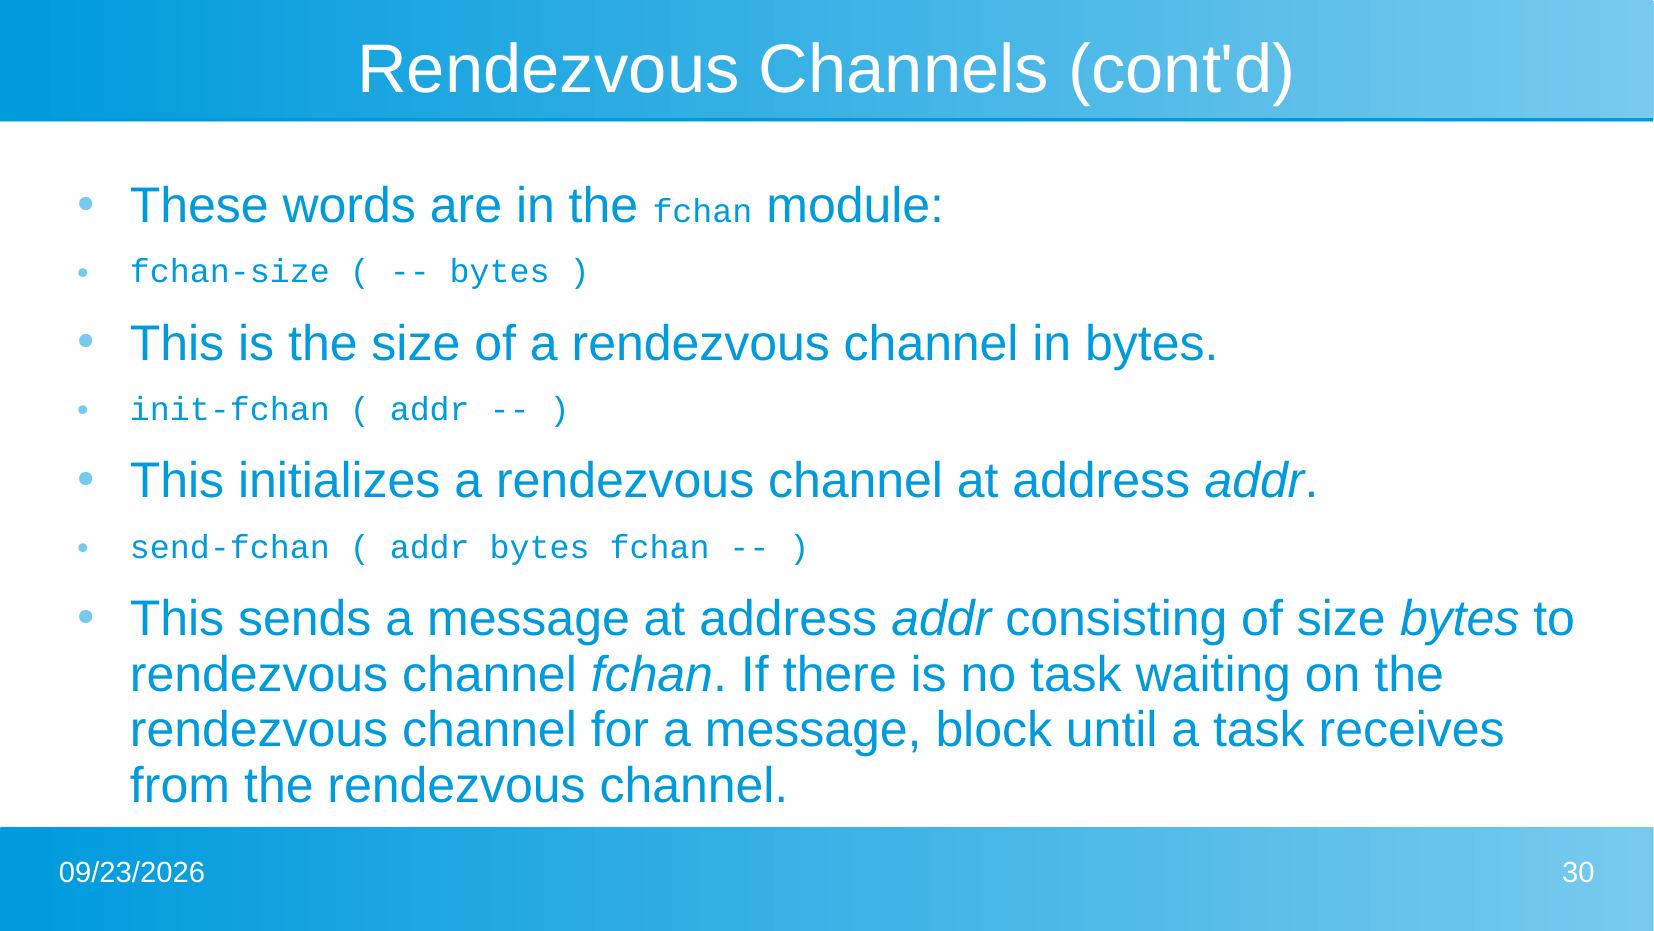

# Rendezvous Channels (cont'd)
These words are in the fchan module:
fchan-size ( -- bytes )
This is the size of a rendezvous channel in bytes.
init-fchan ( addr -- )
This initializes a rendezvous channel at address addr.
send-fchan ( addr bytes fchan -- )
This sends a message at address addr consisting of size bytes to rendezvous channel fchan. If there is no task waiting on the rendezvous channel for a message, block until a task receives from the rendezvous channel.
30